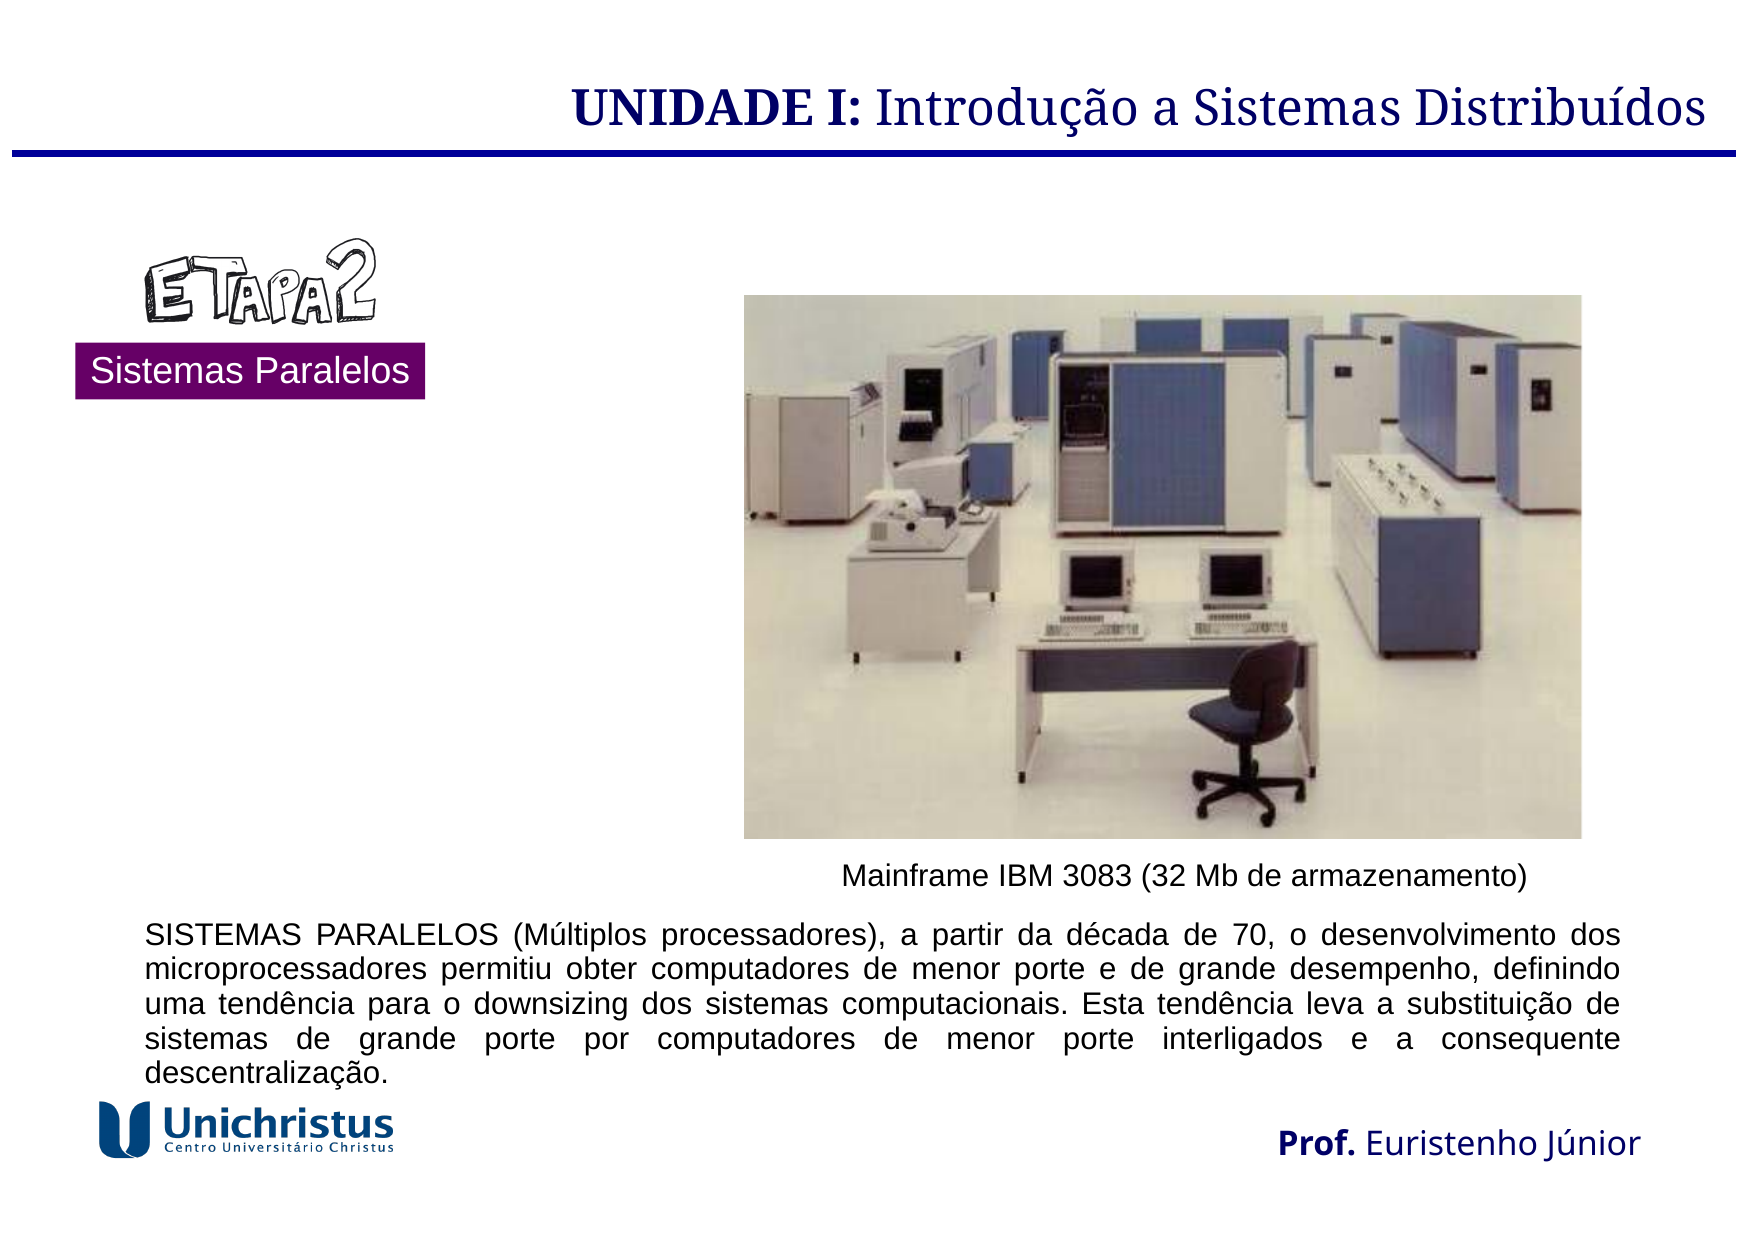

UNIDADE I: Introdução a Sistemas Distribuídos
Sistemas Paralelos
Mainframe IBM 3083 (32 Mb de armazenamento)
SISTEMAS PARALELOS (Múltiplos processadores), a partir da década de 70, o desenvolvimento dos microprocessadores permitiu obter computadores de menor porte e de grande desempenho, definindo uma tendência para o downsizing dos sistemas computacionais. Esta tendência leva a substituição de sistemas de grande porte por computadores de menor porte interligados e a consequente descentralização.
Prof. Euristenho Júnior